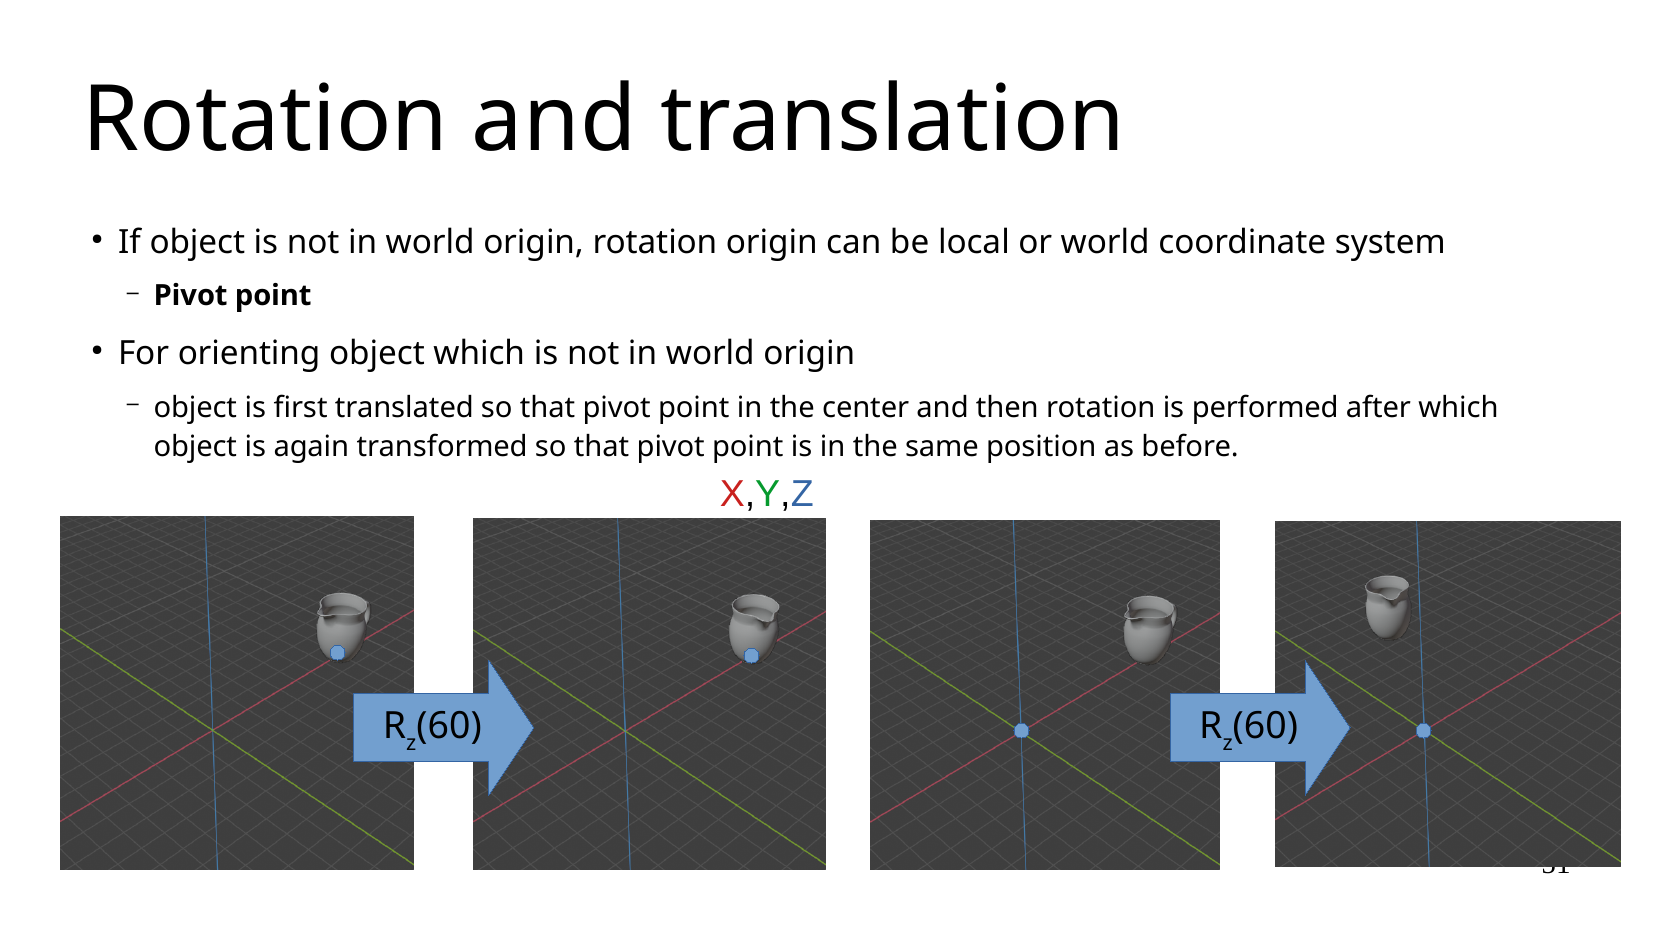

# Rotation and translation
If object is not in world origin, rotation origin can be local or world coordinate system
Pivot point
For orienting object which is not in world origin
object is first translated so that pivot point in the center and then rotation is performed after which object is again transformed so that pivot point is in the same position as before.
X,Y,Z
Rz(60)
Rz(60)
51